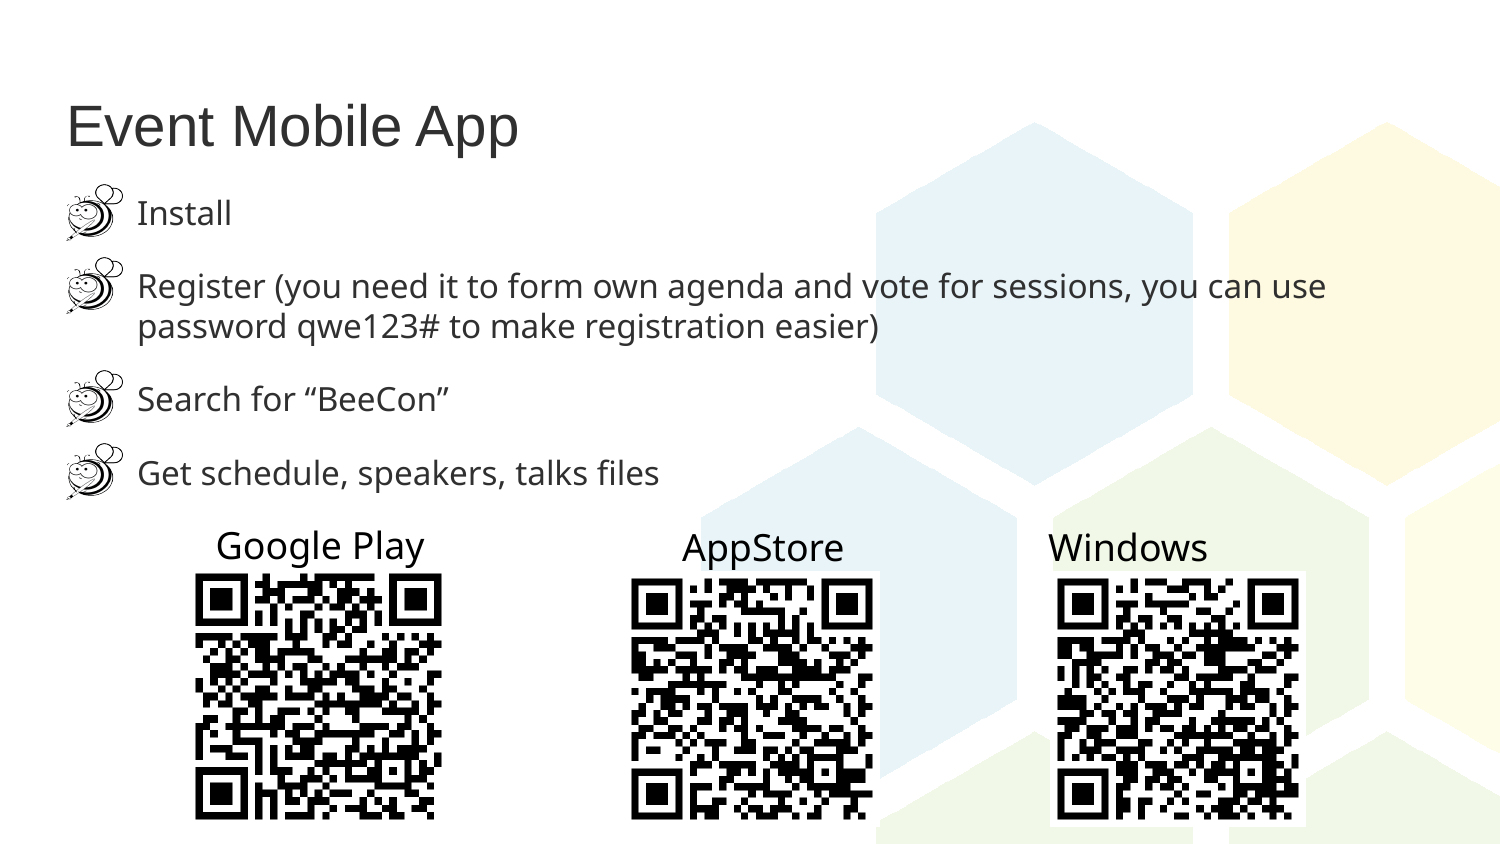

# Event Mobile App
Install
Register (you need it to form own agenda and vote for sessions, you can use password qwe123# to make registration easier)
Search for “BeeCon”
Get schedule, speakers, talks files
Google Play
AppStore
Windows Phone